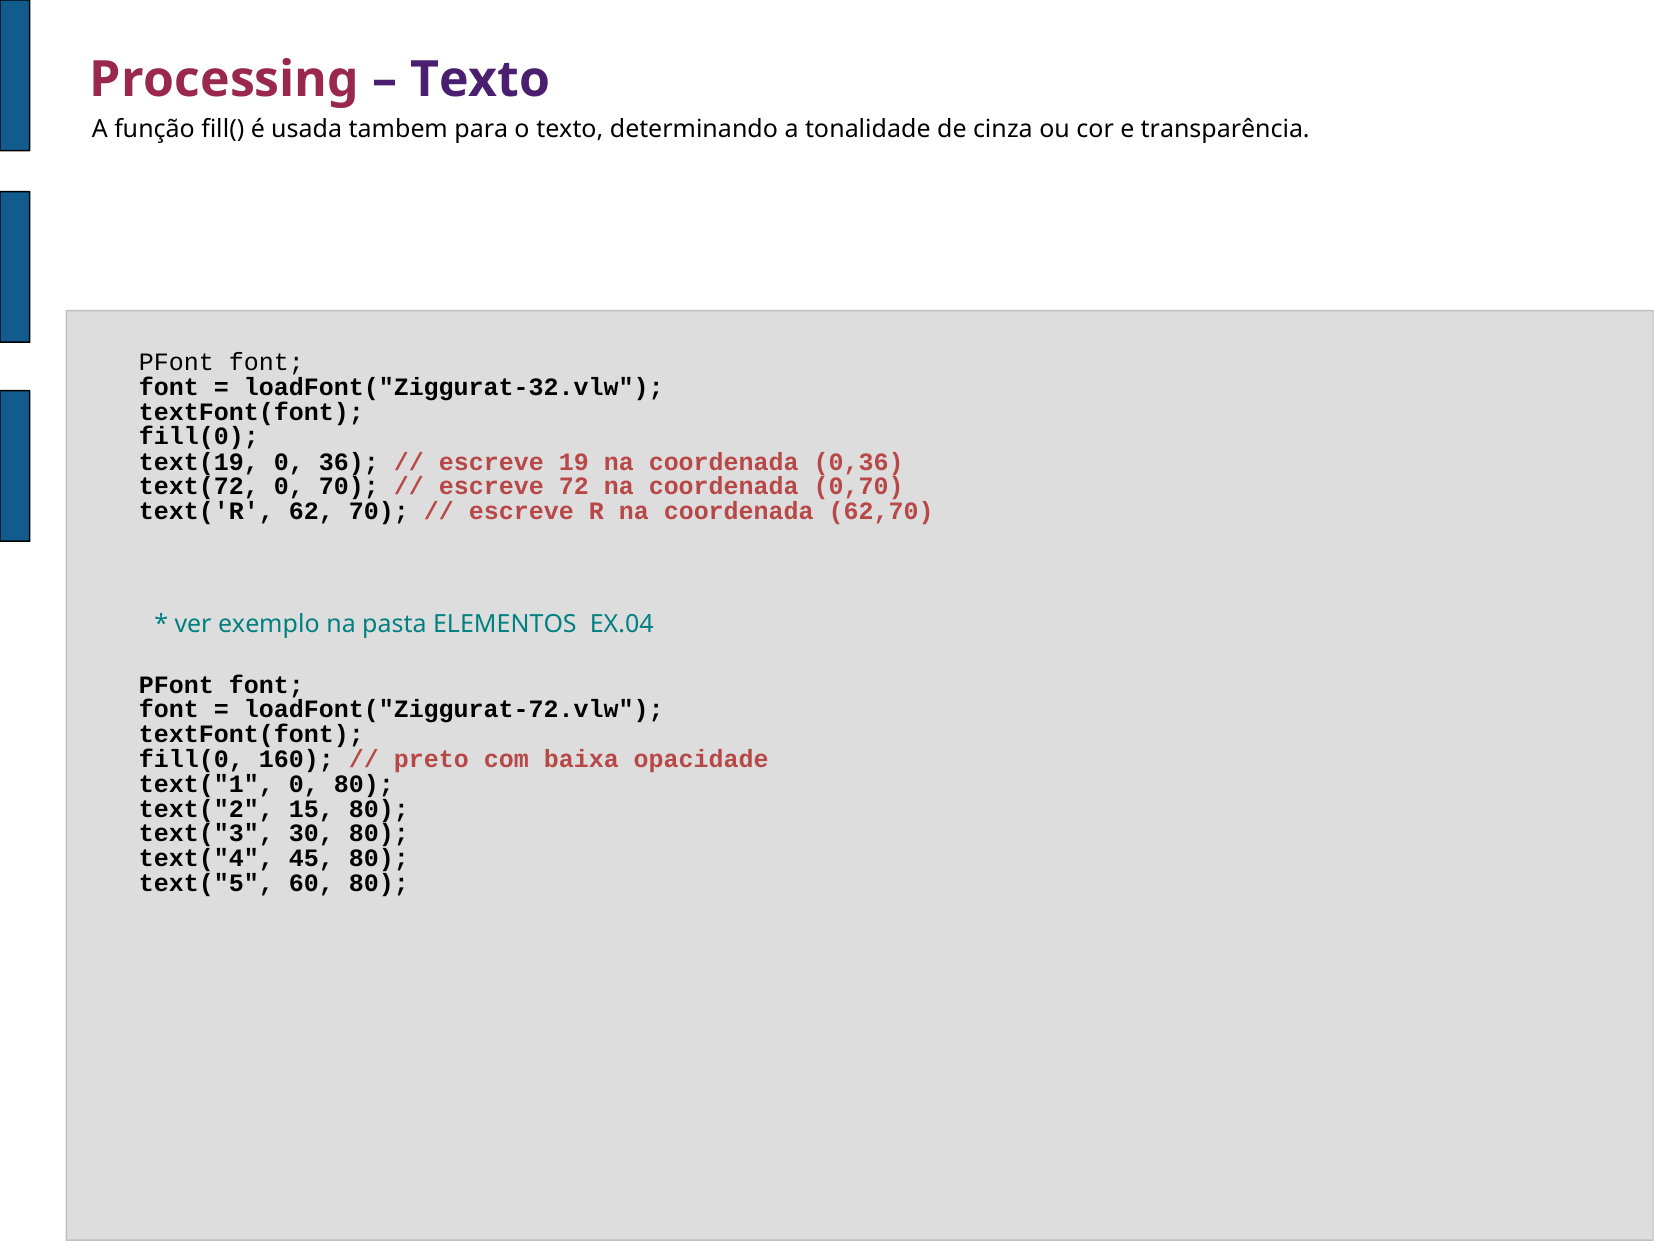

Processing – Texto
A função fill() é usada tambem para o texto, determinando a tonalidade de cinza ou cor e transparência.
PFont font;
font = loadFont("Ziggurat-32.vlw");
textFont(font);
fill(0);
text(19, 0, 36); // escreve 19 na coordenada (0,36)
text(72, 0, 70); // escreve 72 na coordenada (0,70)
text('R', 62, 70); // escreve R na coordenada (62,70)
PFont font;
font = loadFont("Ziggurat-72.vlw");
textFont(font);
fill(0, 160); // preto com baixa opacidade
text("1", 0, 80);
text("2", 15, 80);
text("3", 30, 80);
text("4", 45, 80);
text("5", 60, 80);
* ver exemplo na pasta ELEMENTOS EX.04